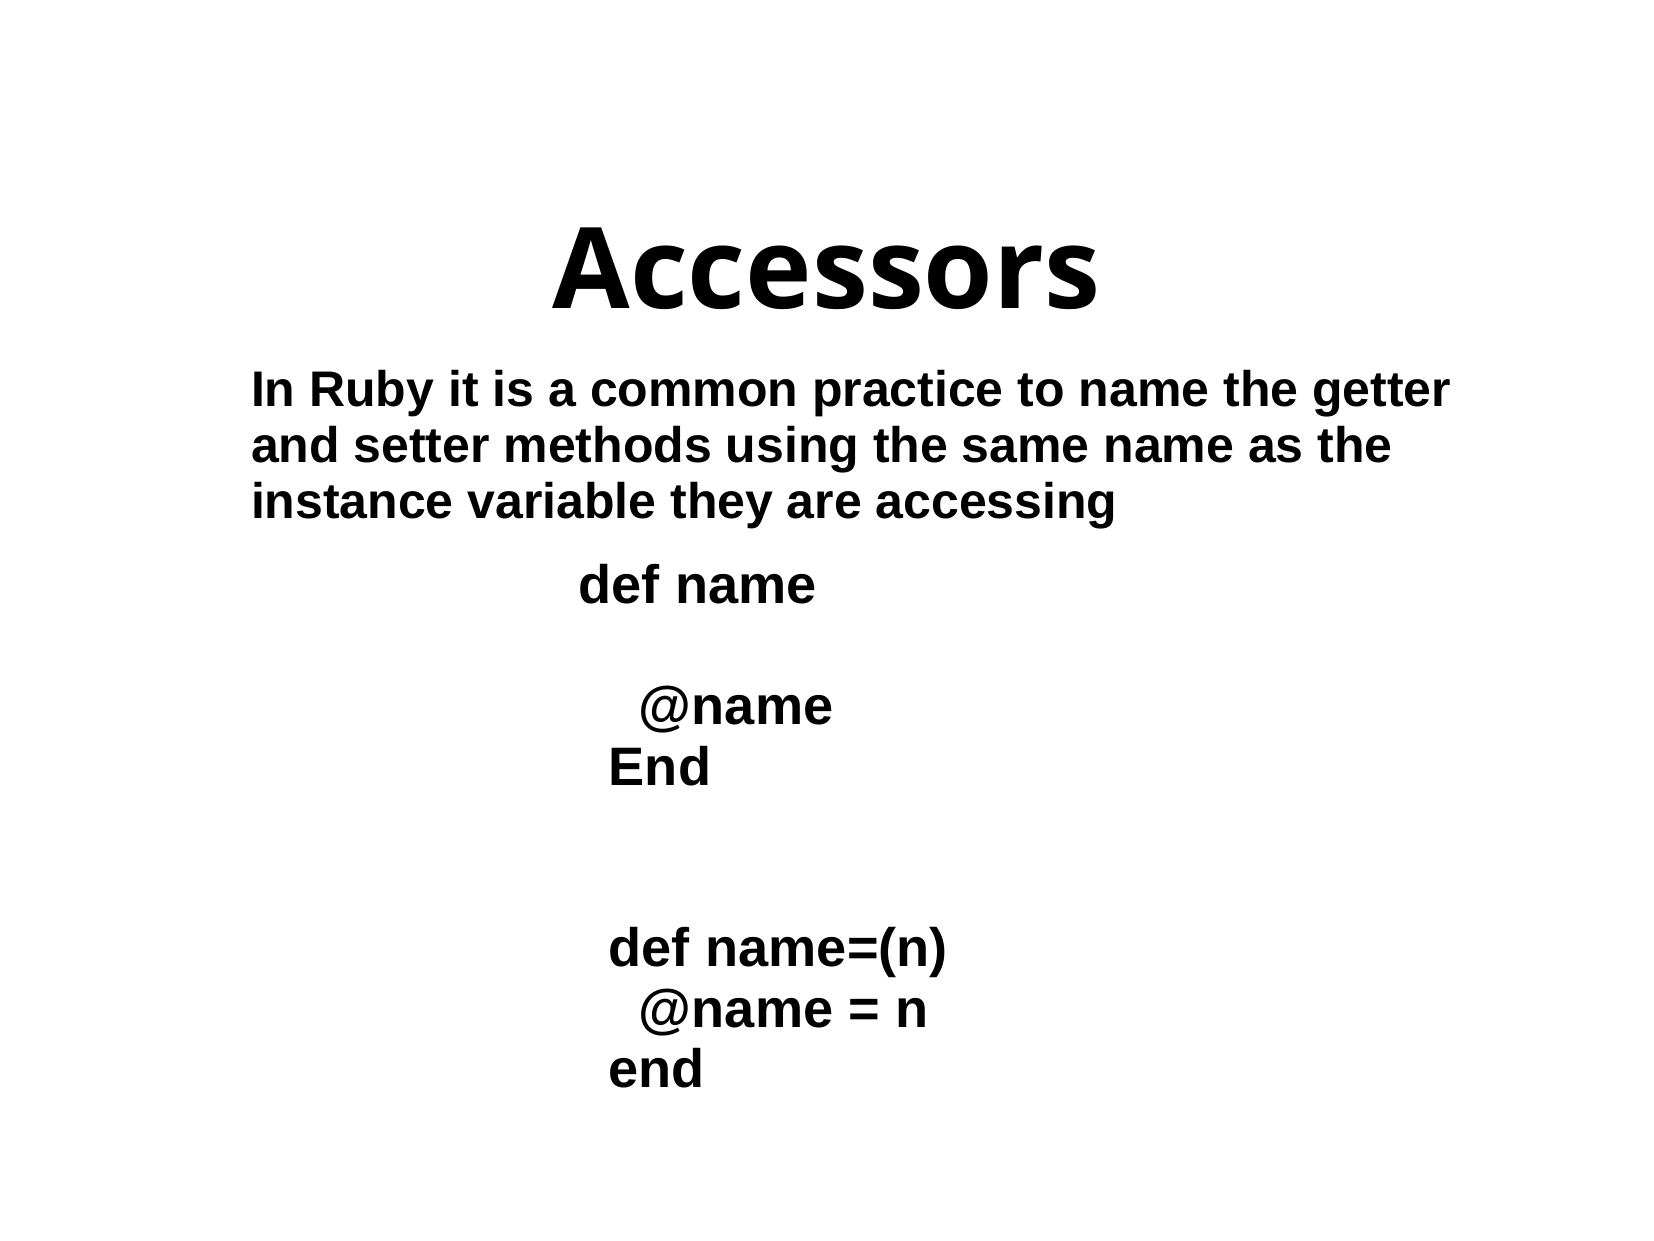

# Accessors
In Ruby it is a common practice to name the getter and setter methods using the same name as the instance variable they are accessing
def name
 @name
 End
 def name=(n)
 @name = n
 end